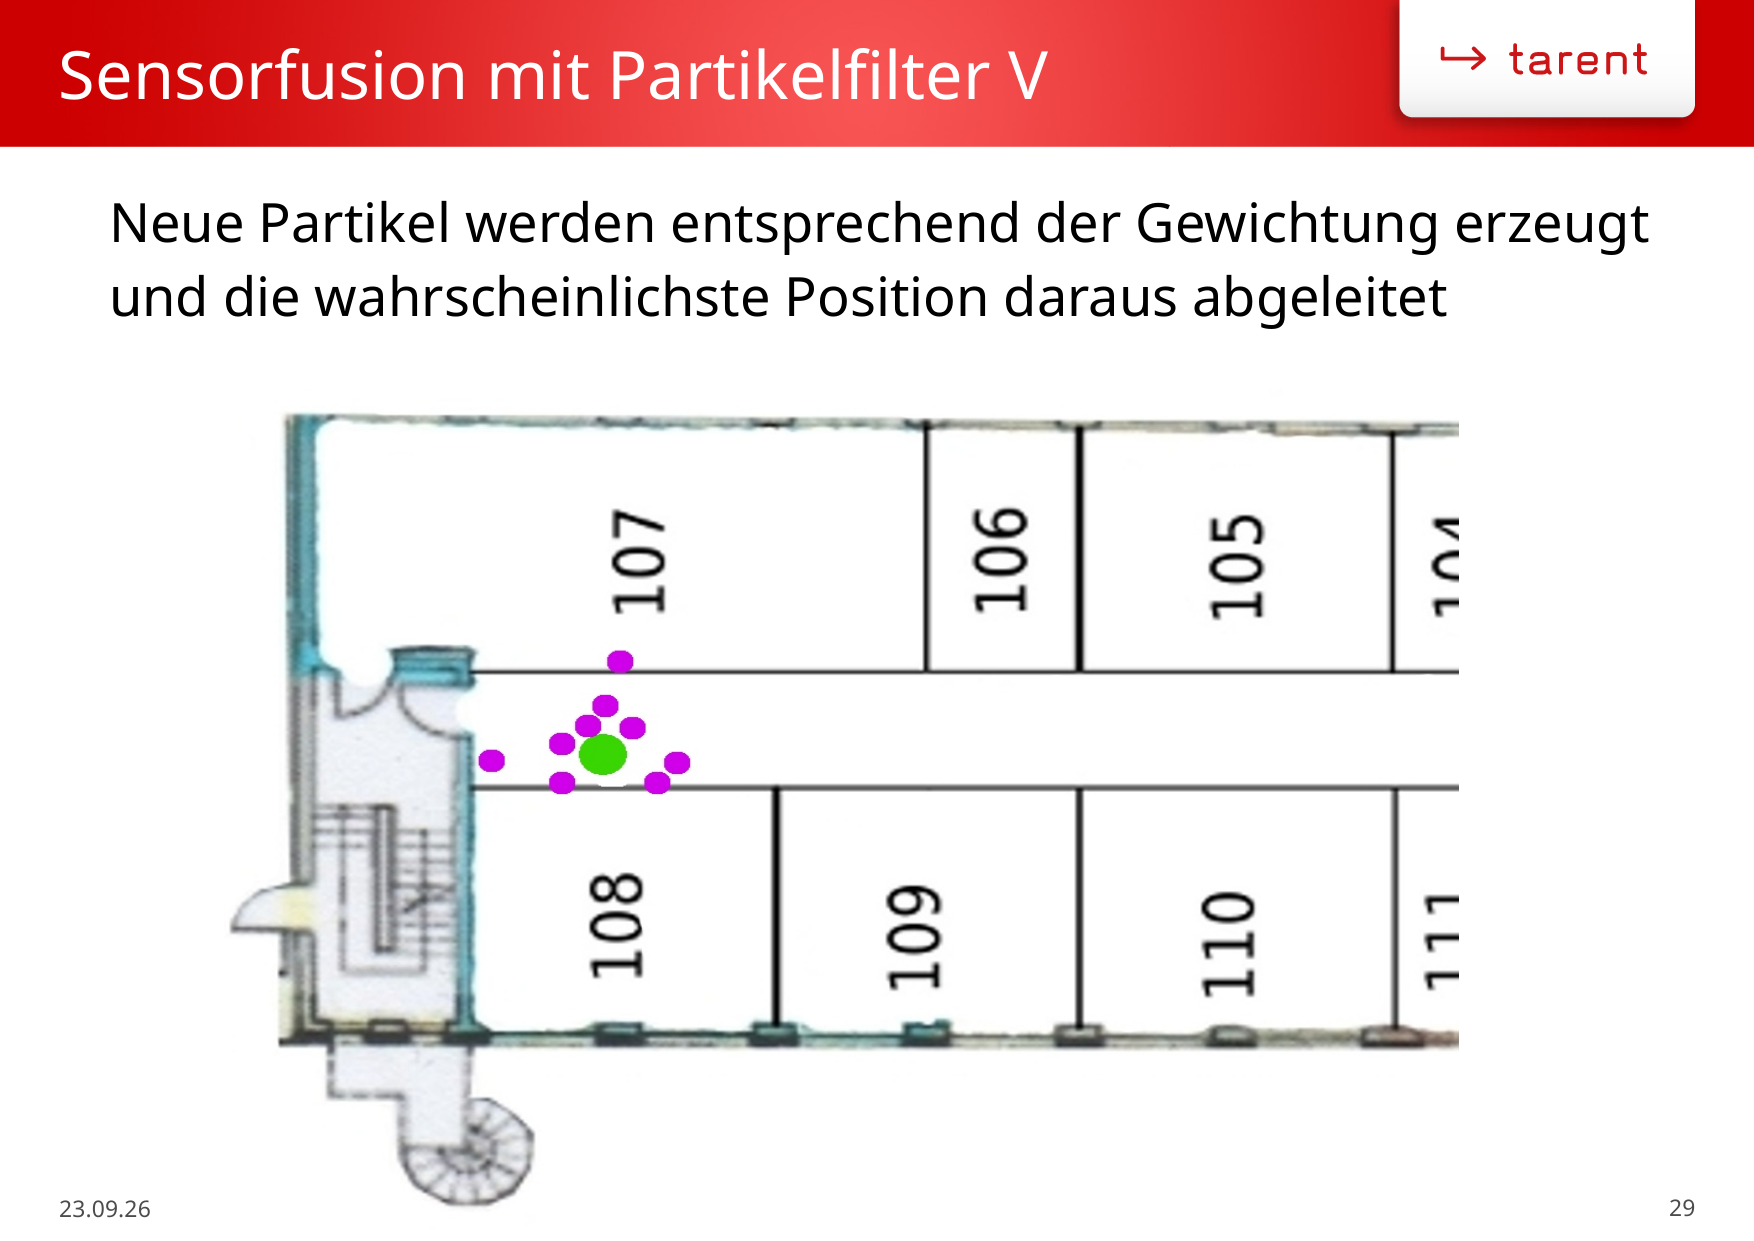

# Sensorfusion mit Partikelfilter V
Neue Partikel werden entsprechend der Gewichtung erzeugt und die wahrscheinlichste Position daraus abgeleitet